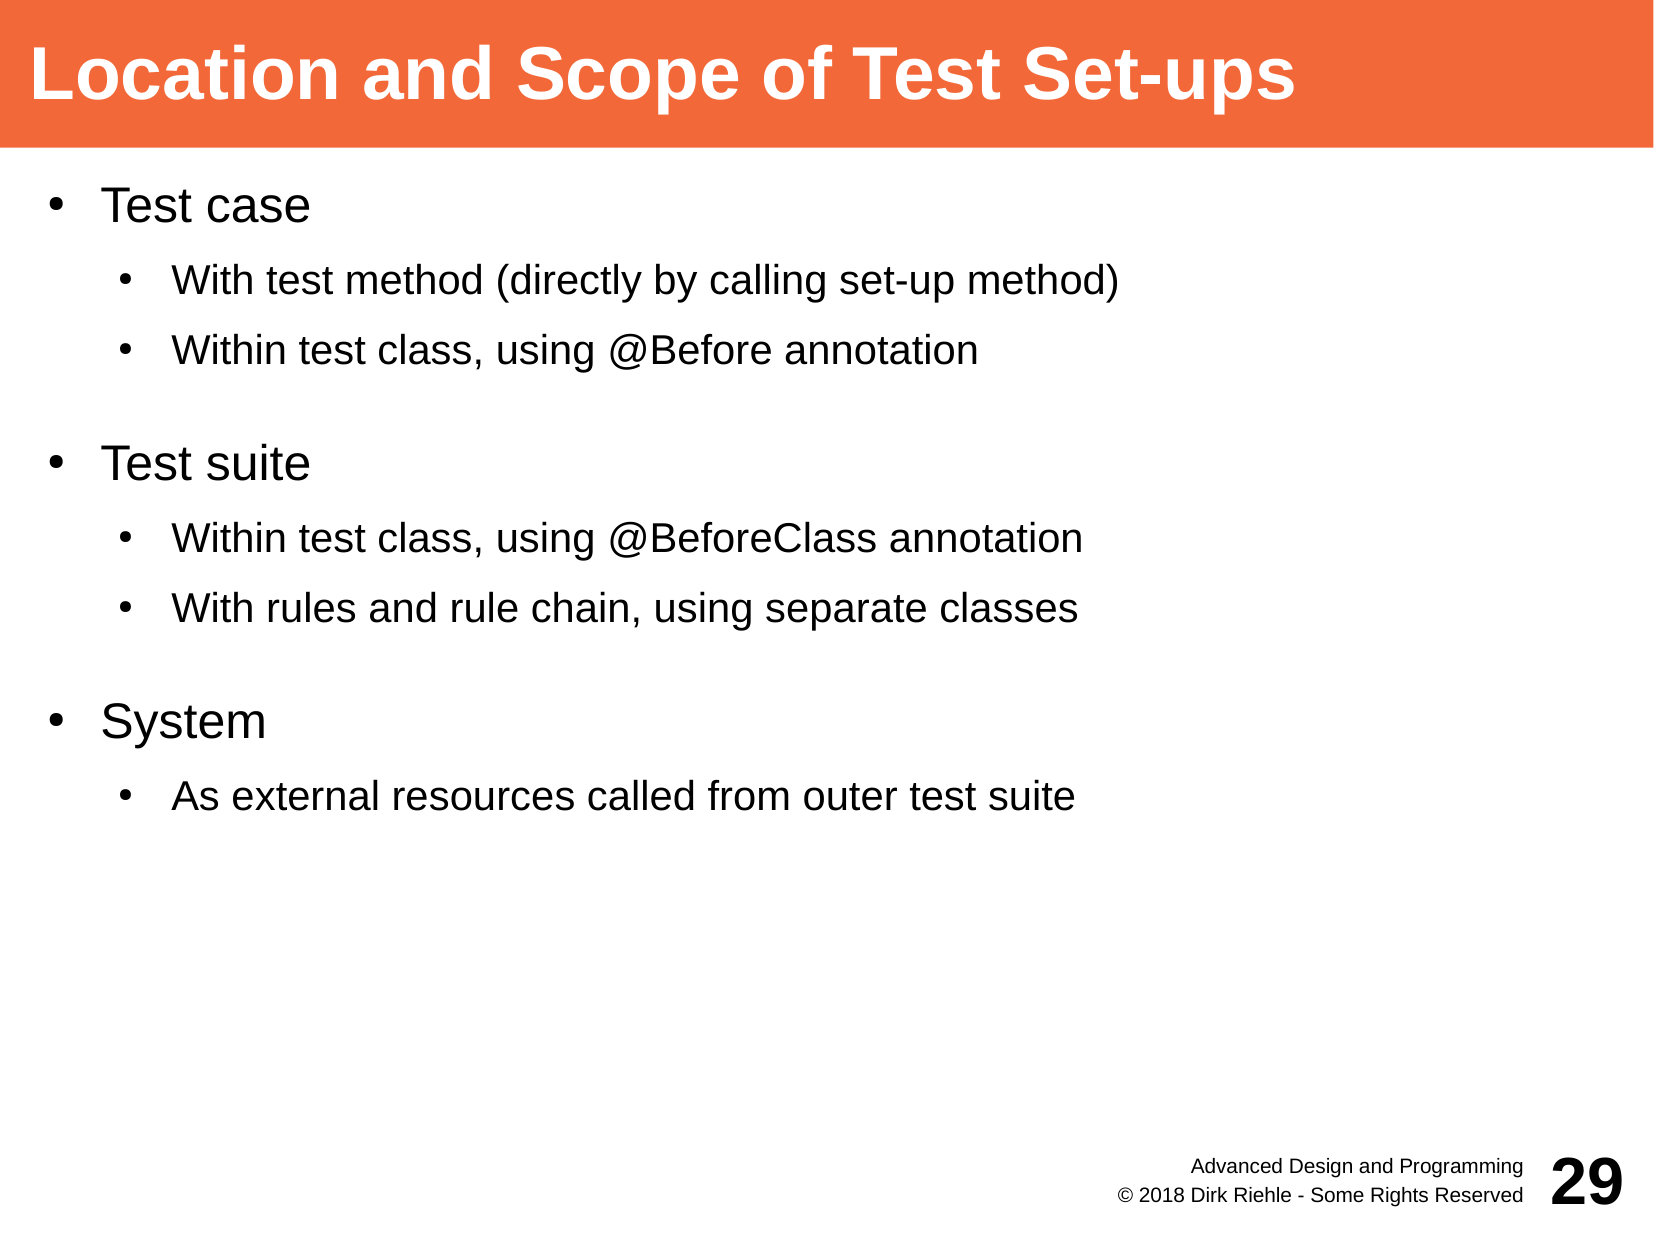

# Location and Scope of Test Set-ups
Test case
With test method (directly by calling set-up method)
Within test class, using @Before annotation
Test suite
Within test class, using @BeforeClass annotation
With rules and rule chain, using separate classes
System
As external resources called from outer test suite
Advanced Design and Programming
29
© 2018 Dirk Riehle - Some Rights Reserved